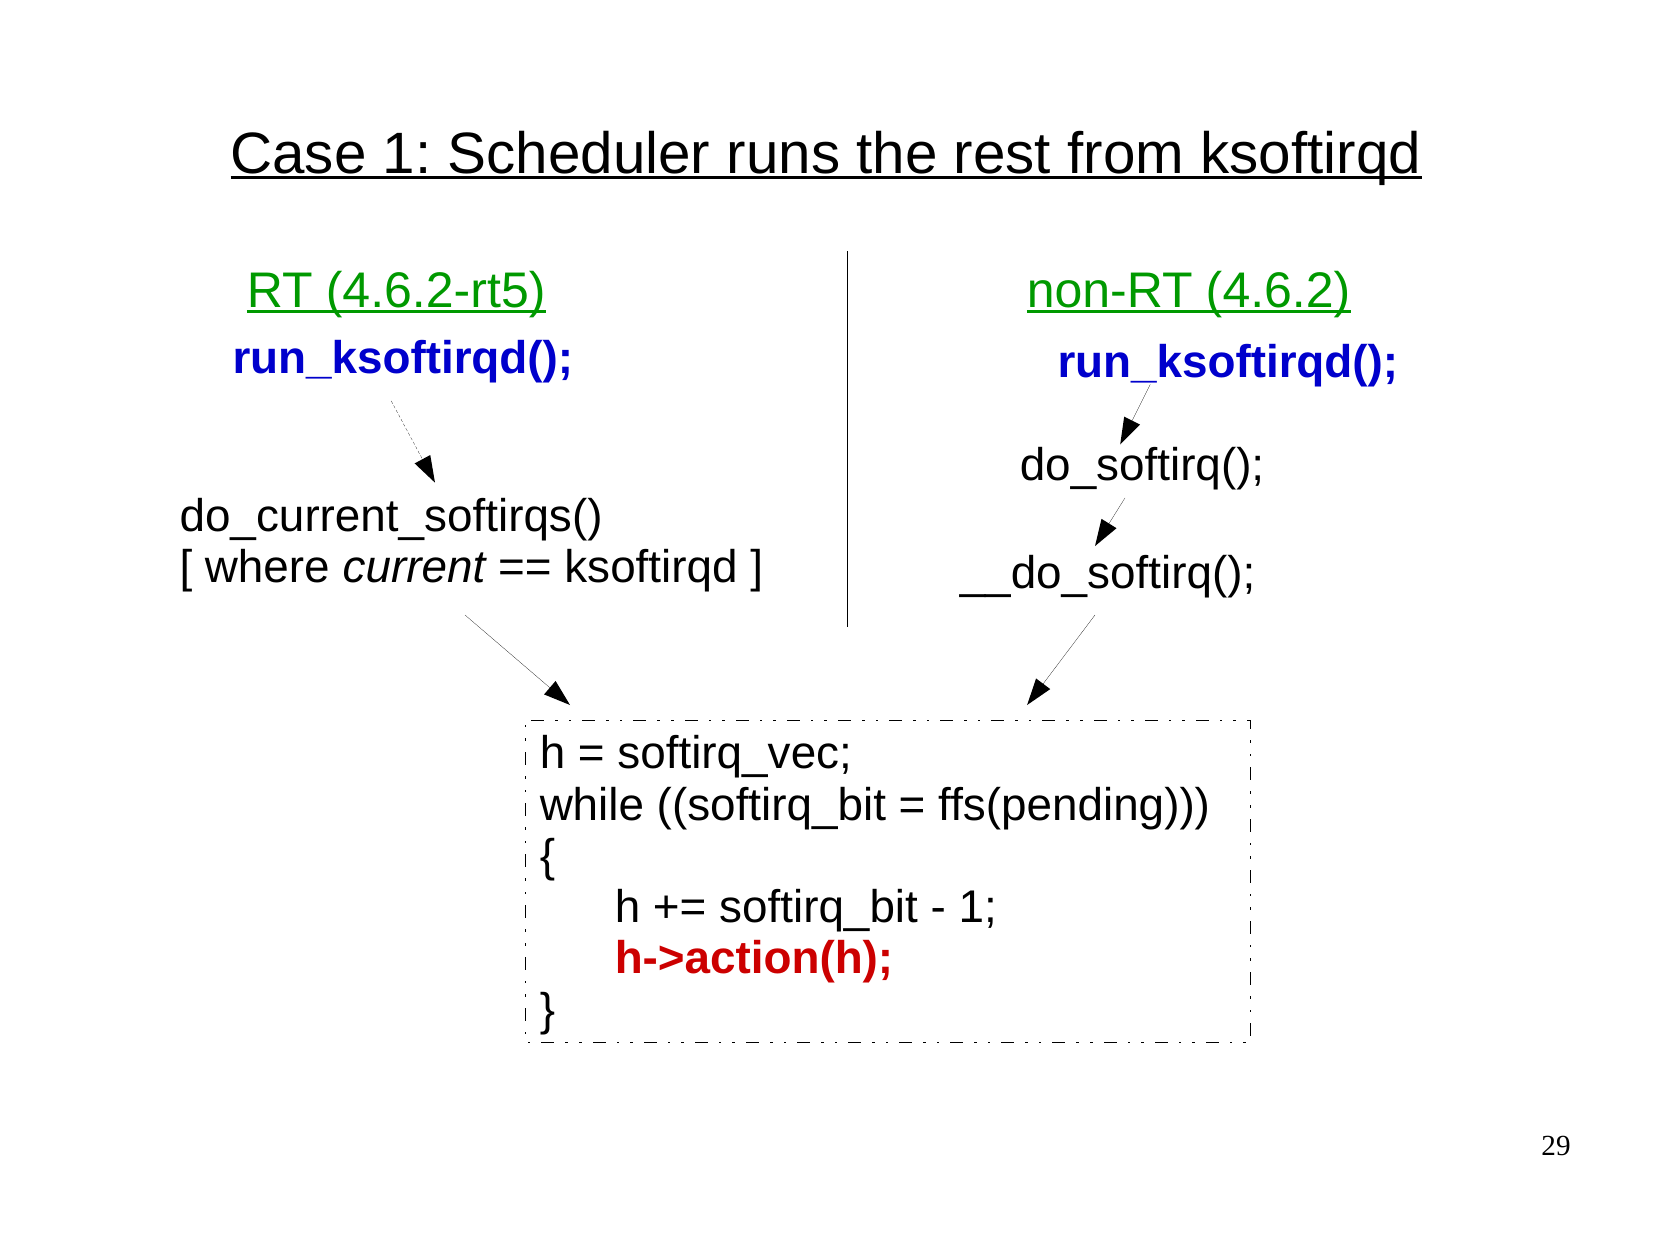

# Case 1: Scheduler runs the rest from ksoftirqd
RT (4.6.2-rt5)
non-RT (4.6.2)
run_ksoftirqd();
run_ksoftirqd();
do_softirq();
do_current_softirqs()
[ where current == ksoftirqd ]
__do_softirq();
h = softirq_vec;
while ((softirq_bit = ffs(pending))) {
	h += softirq_bit - 1;
	h->action(h);
}
29